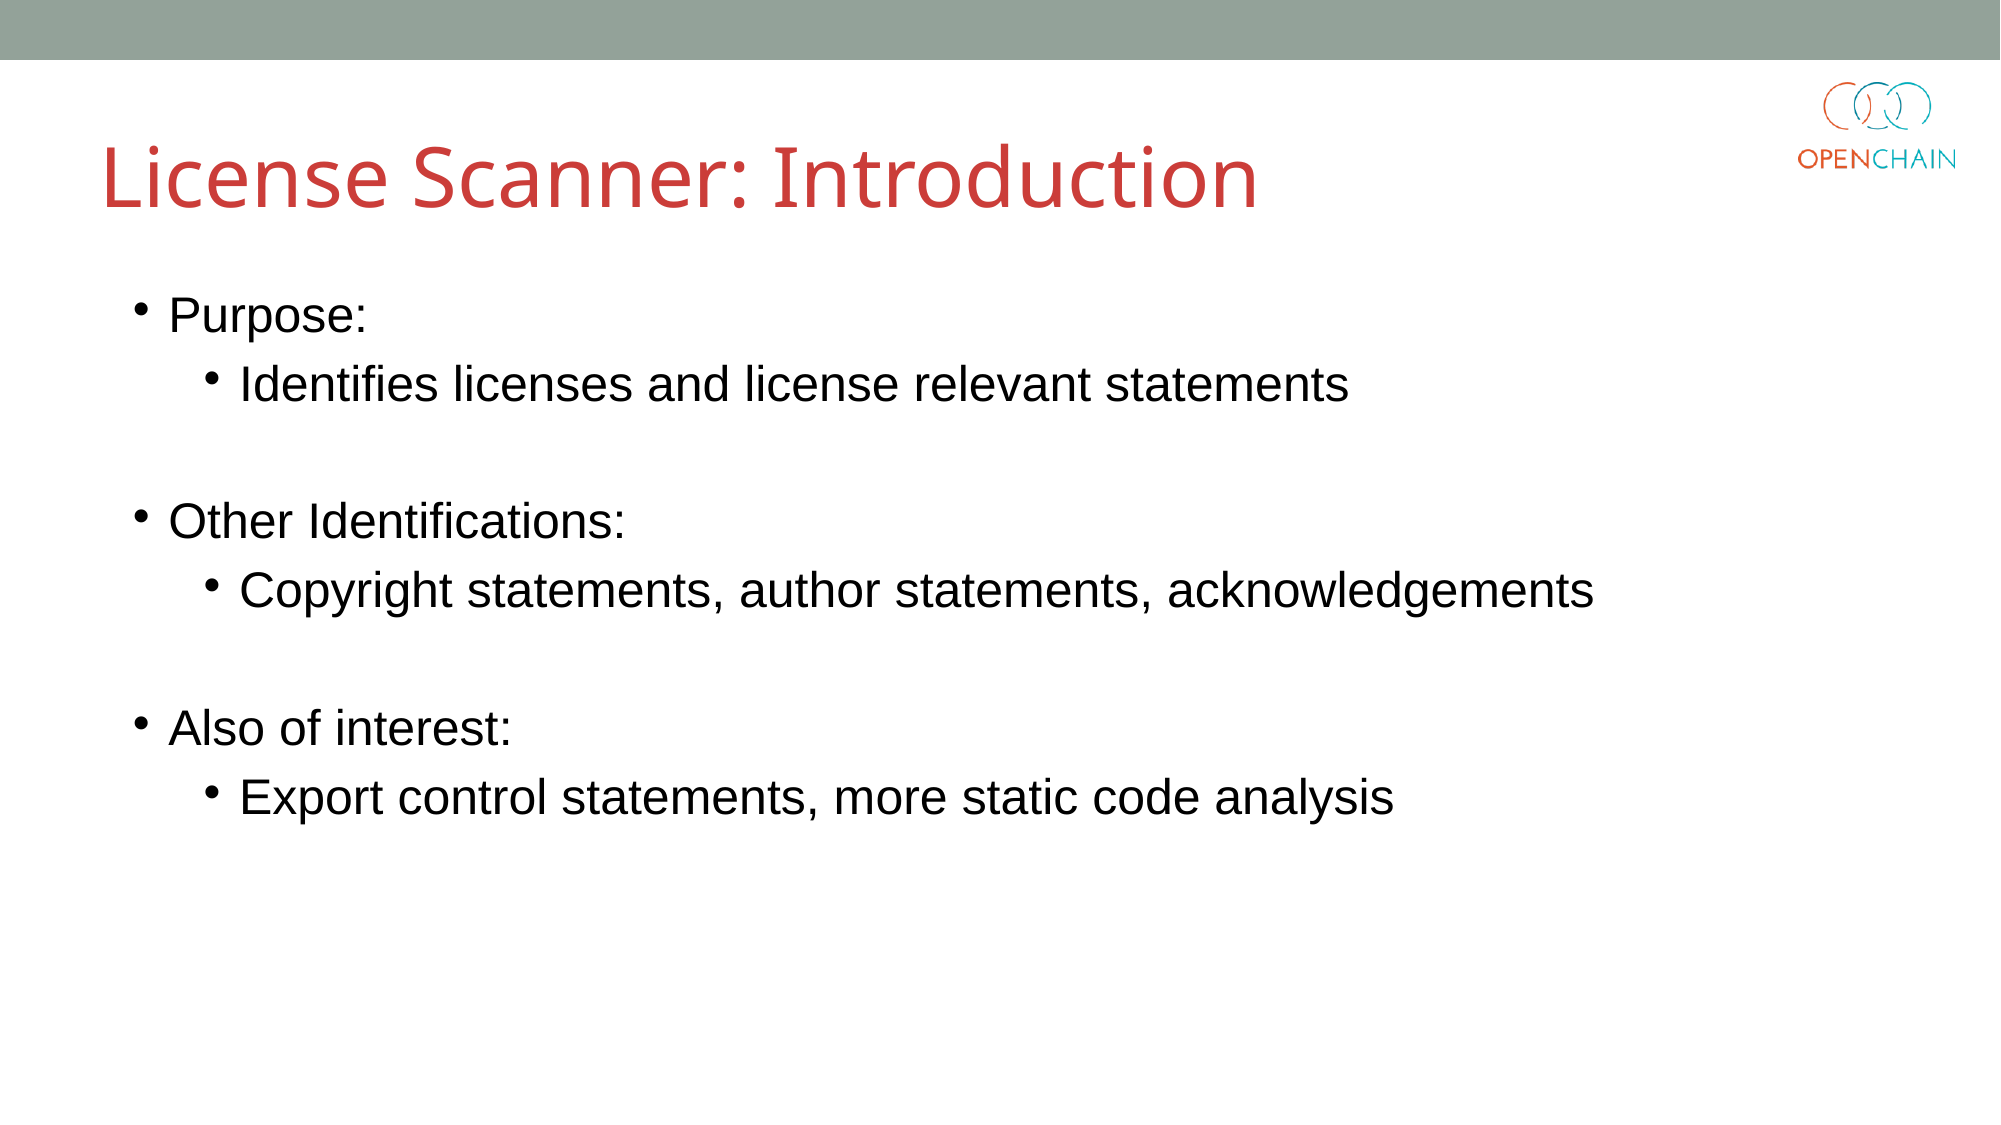

License Scanner: Introduction
Purpose:
Identifies licenses and license relevant statements
Other Identifications:
Copyright statements, author statements, acknowledgements
Also of interest:
Export control statements, more static code analysis